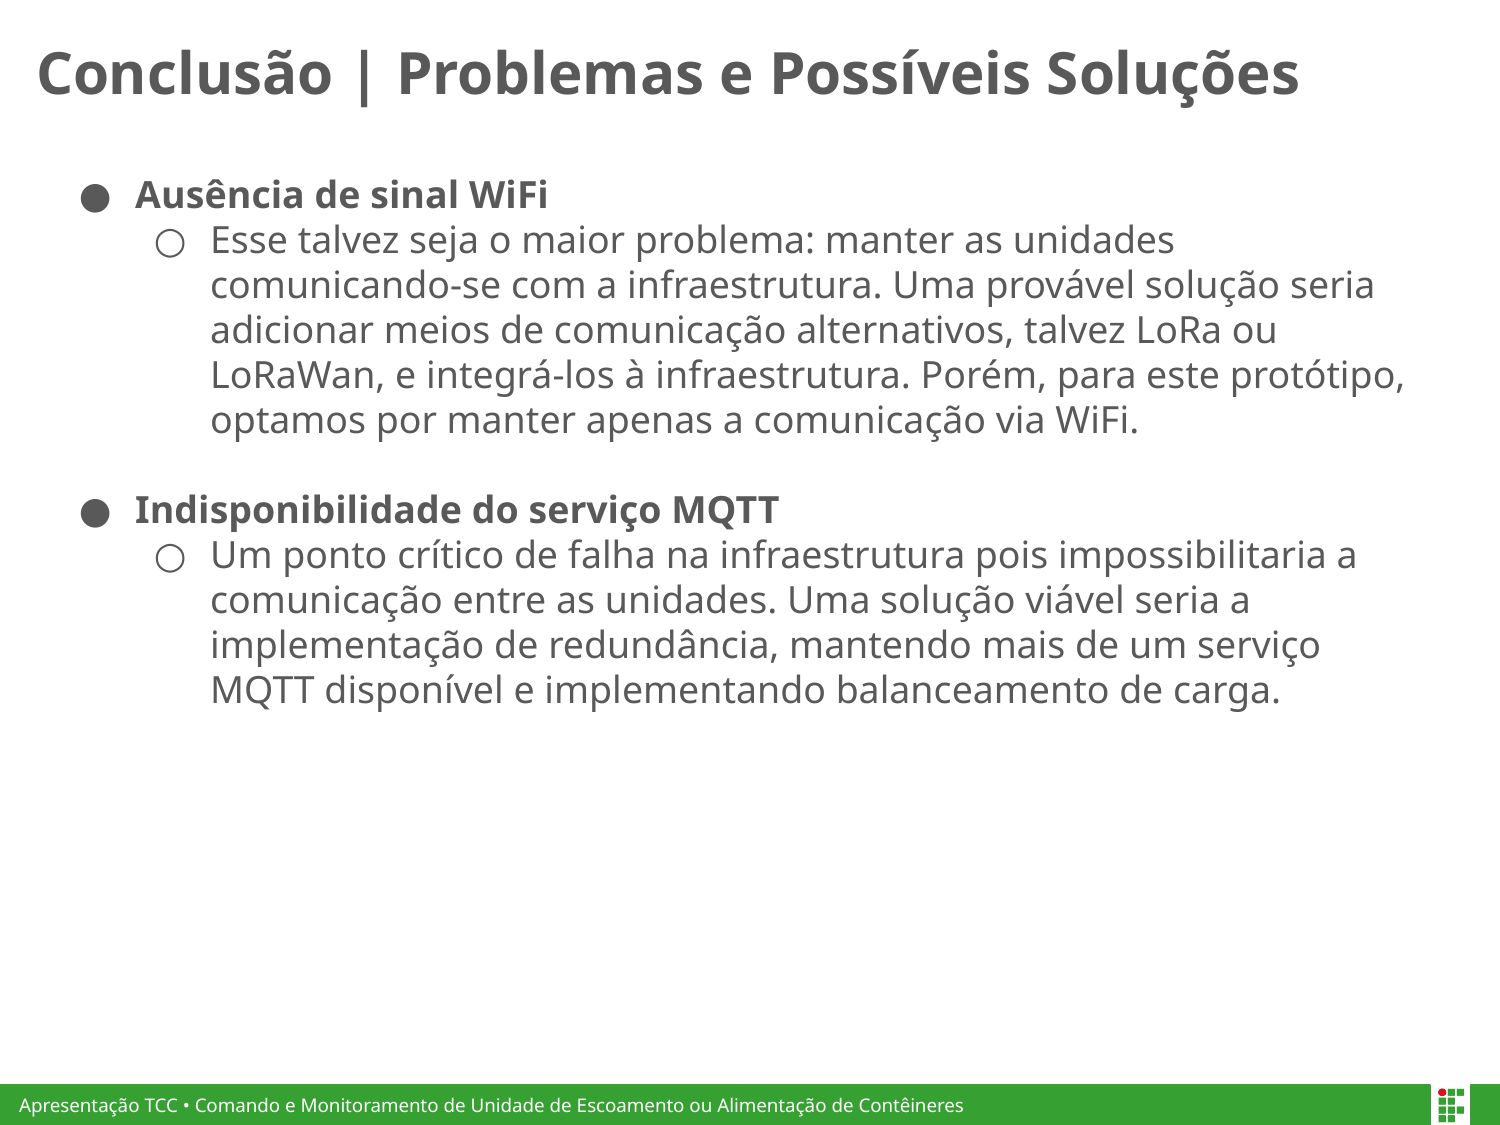

Conclusão | Problemas e Possíveis Soluções
Ausência de sinal WiFi
Esse talvez seja o maior problema: manter as unidades comunicando-se com a infraestrutura. Uma provável solução seria adicionar meios de comunicação alternativos, talvez LoRa ou LoRaWan, e integrá-los à infraestrutura. Porém, para este protótipo, optamos por manter apenas a comunicação via WiFi.
Indisponibilidade do serviço MQTT
Um ponto crítico de falha na infraestrutura pois impossibilitaria a comunicação entre as unidades. Uma solução viável seria a implementação de redundância, mantendo mais de um serviço MQTT disponível e implementando balanceamento de carga.
Apresentação TCC • Comando e Monitoramento de Unidade de Escoamento ou Alimentação de Contêineres